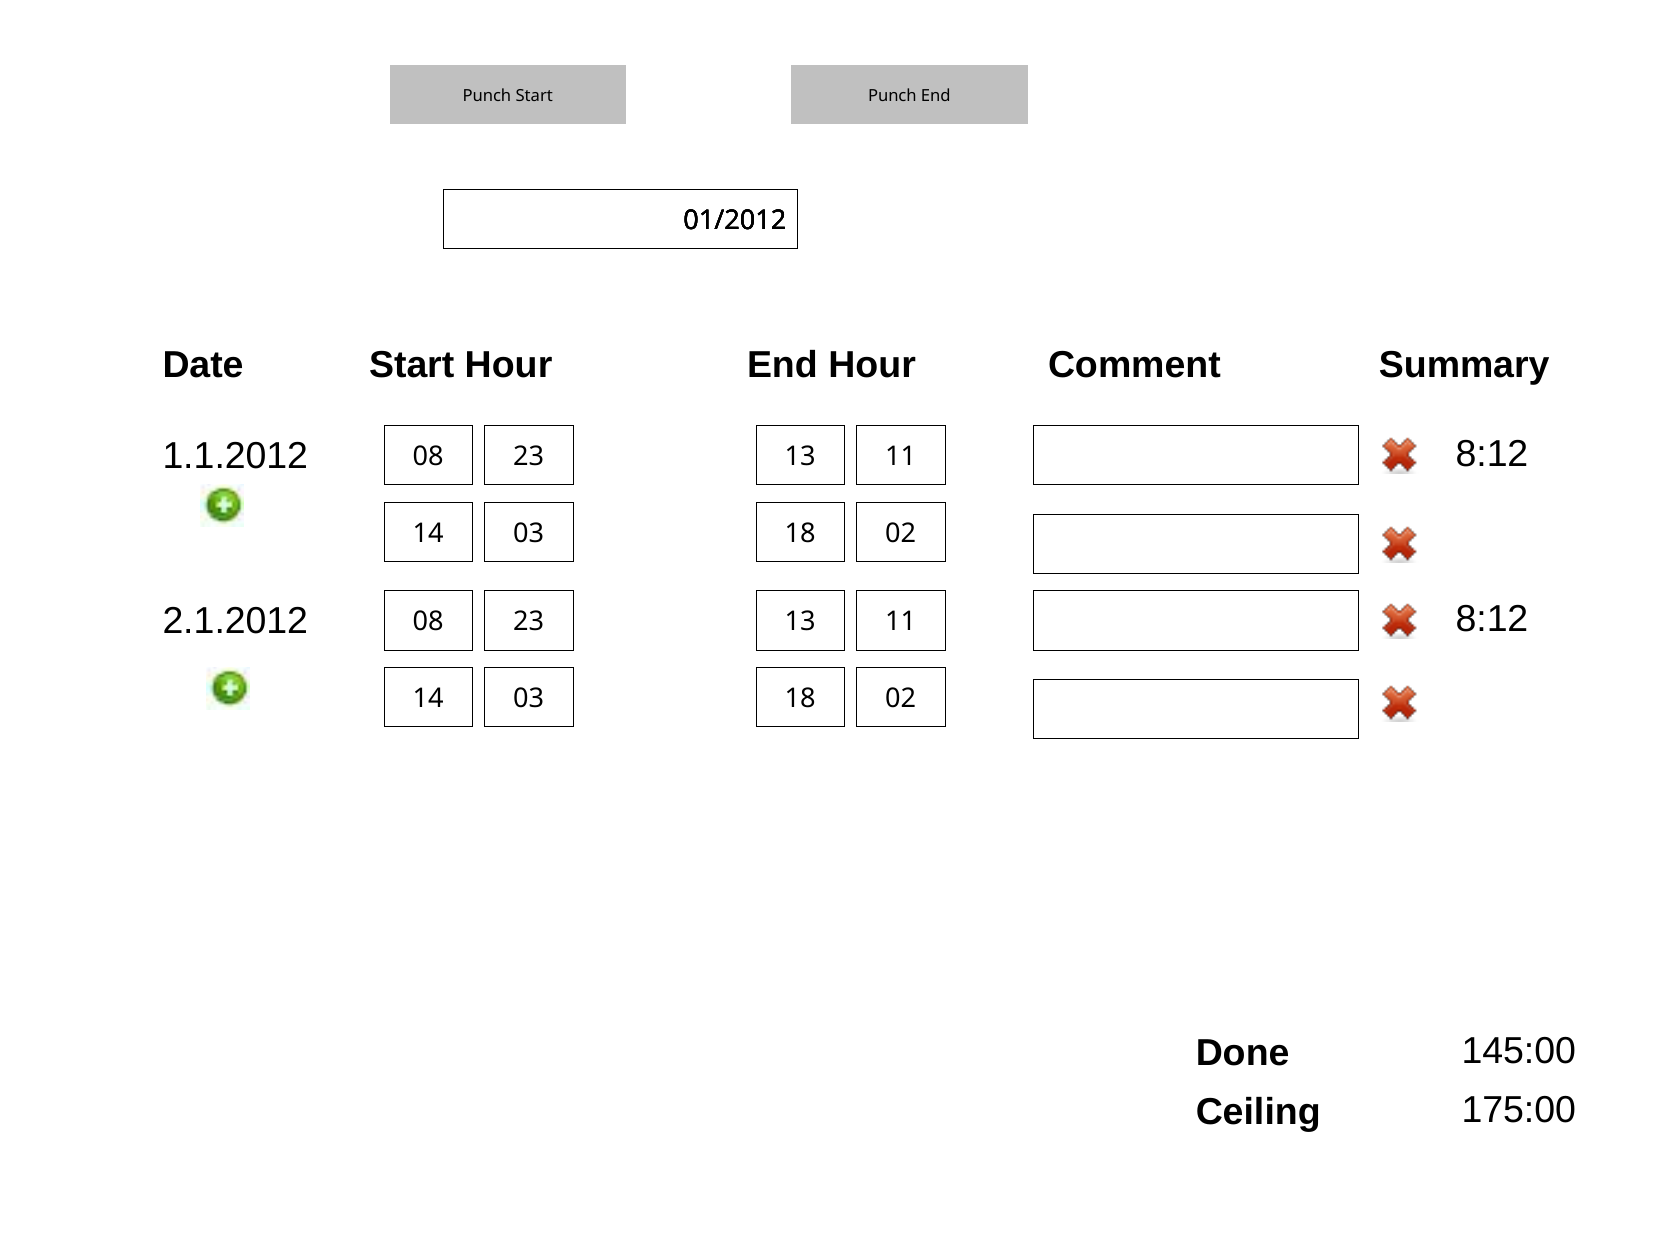

Date
Start Hour
End Hour
Comment
Summary
8:12
1.1.2012
8:12
2.1.2012
145:00
Done
175:00
Ceiling